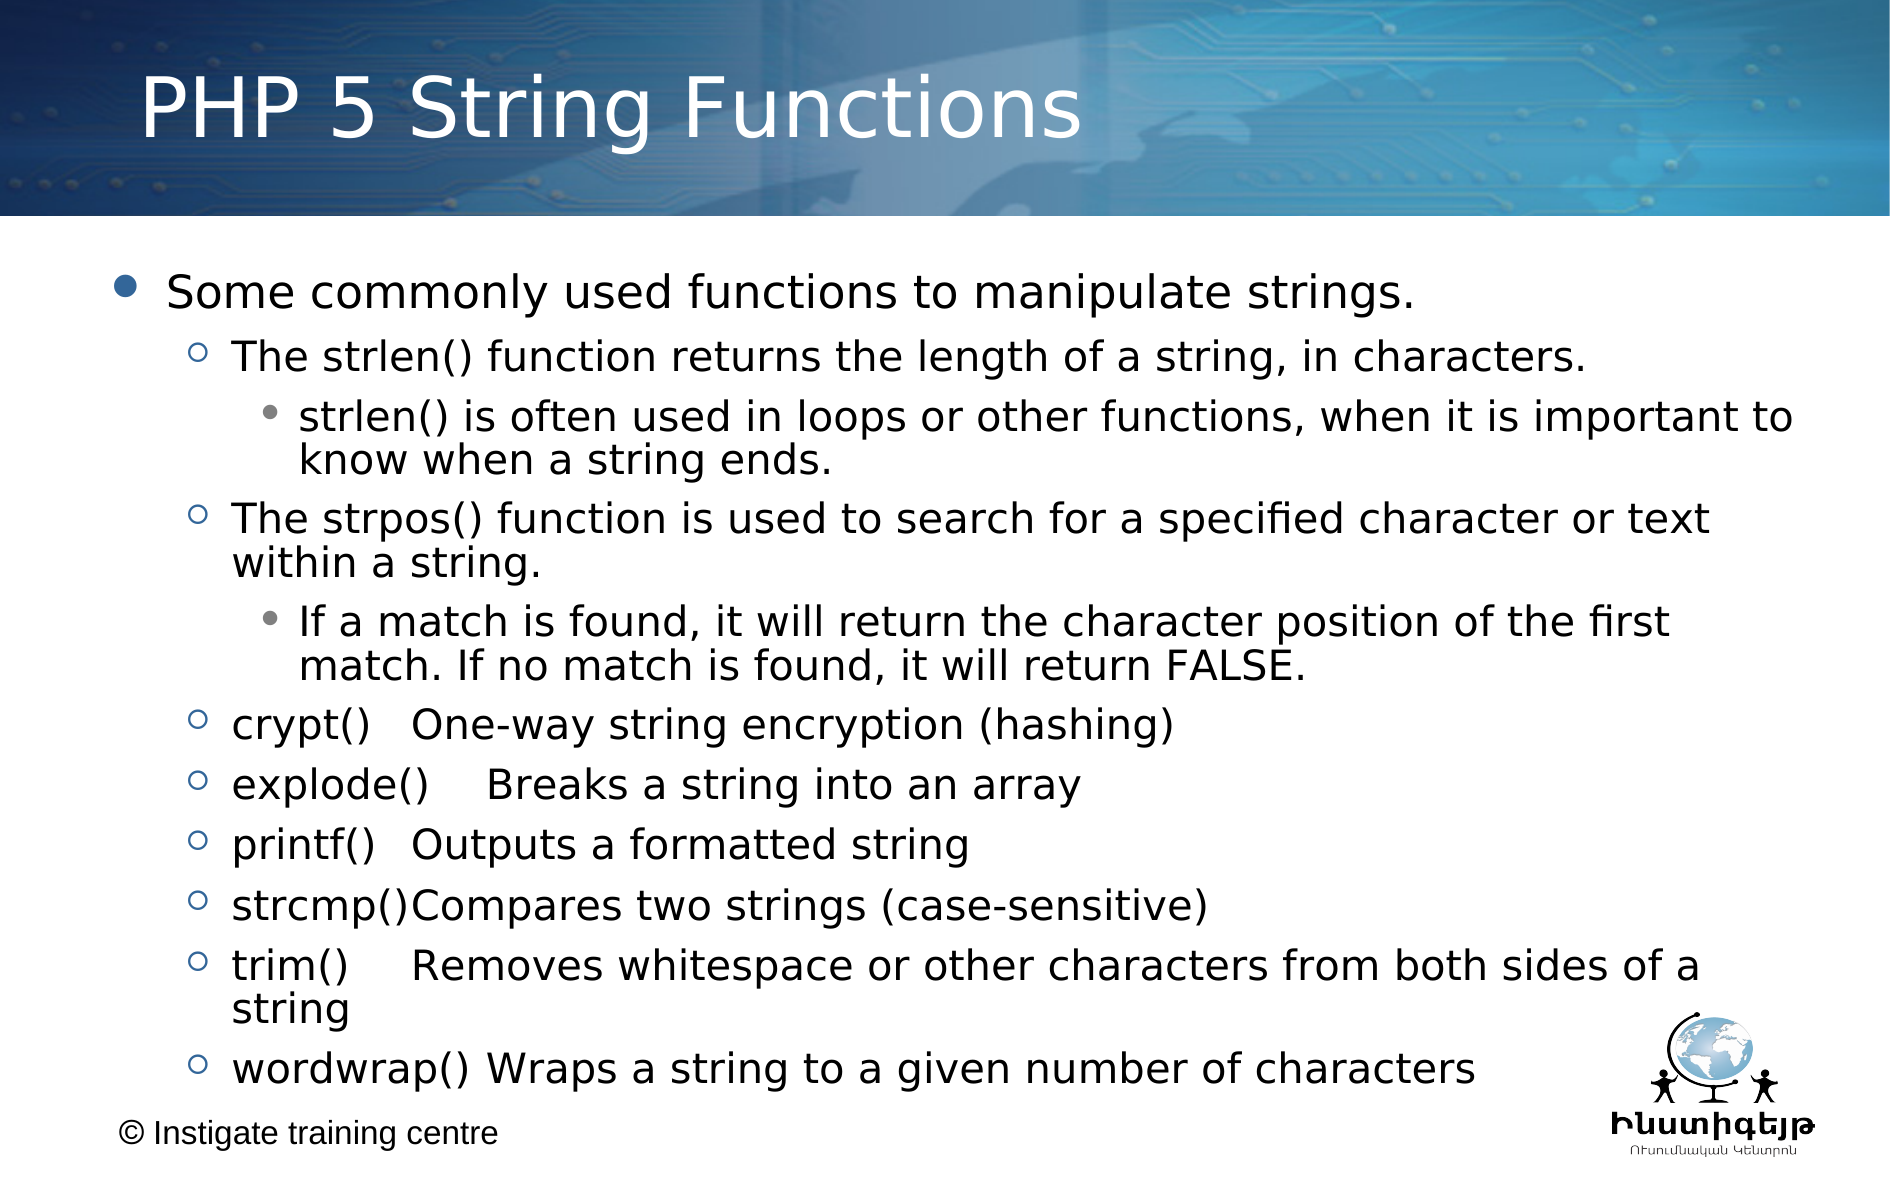

PHP 5 String Functions
# Some commonly used functions to manipulate strings.
The strlen() function returns the length of a string, in characters.
strlen() is often used in loops or other functions, when it is important to know when a string ends.
The strpos() function is used to search for a specified character or text within a string.
If a match is found, it will return the character position of the first match. If no match is found, it will return FALSE.
crypt()	One-way string encryption (hashing)
explode()	Breaks a string into an array
printf()	Outputs a formatted string
strcmp()	Compares two strings (case-sensitive)
trim()	Removes whitespace or other characters from both sides of a string
wordwrap()	Wraps a string to a given number of characters